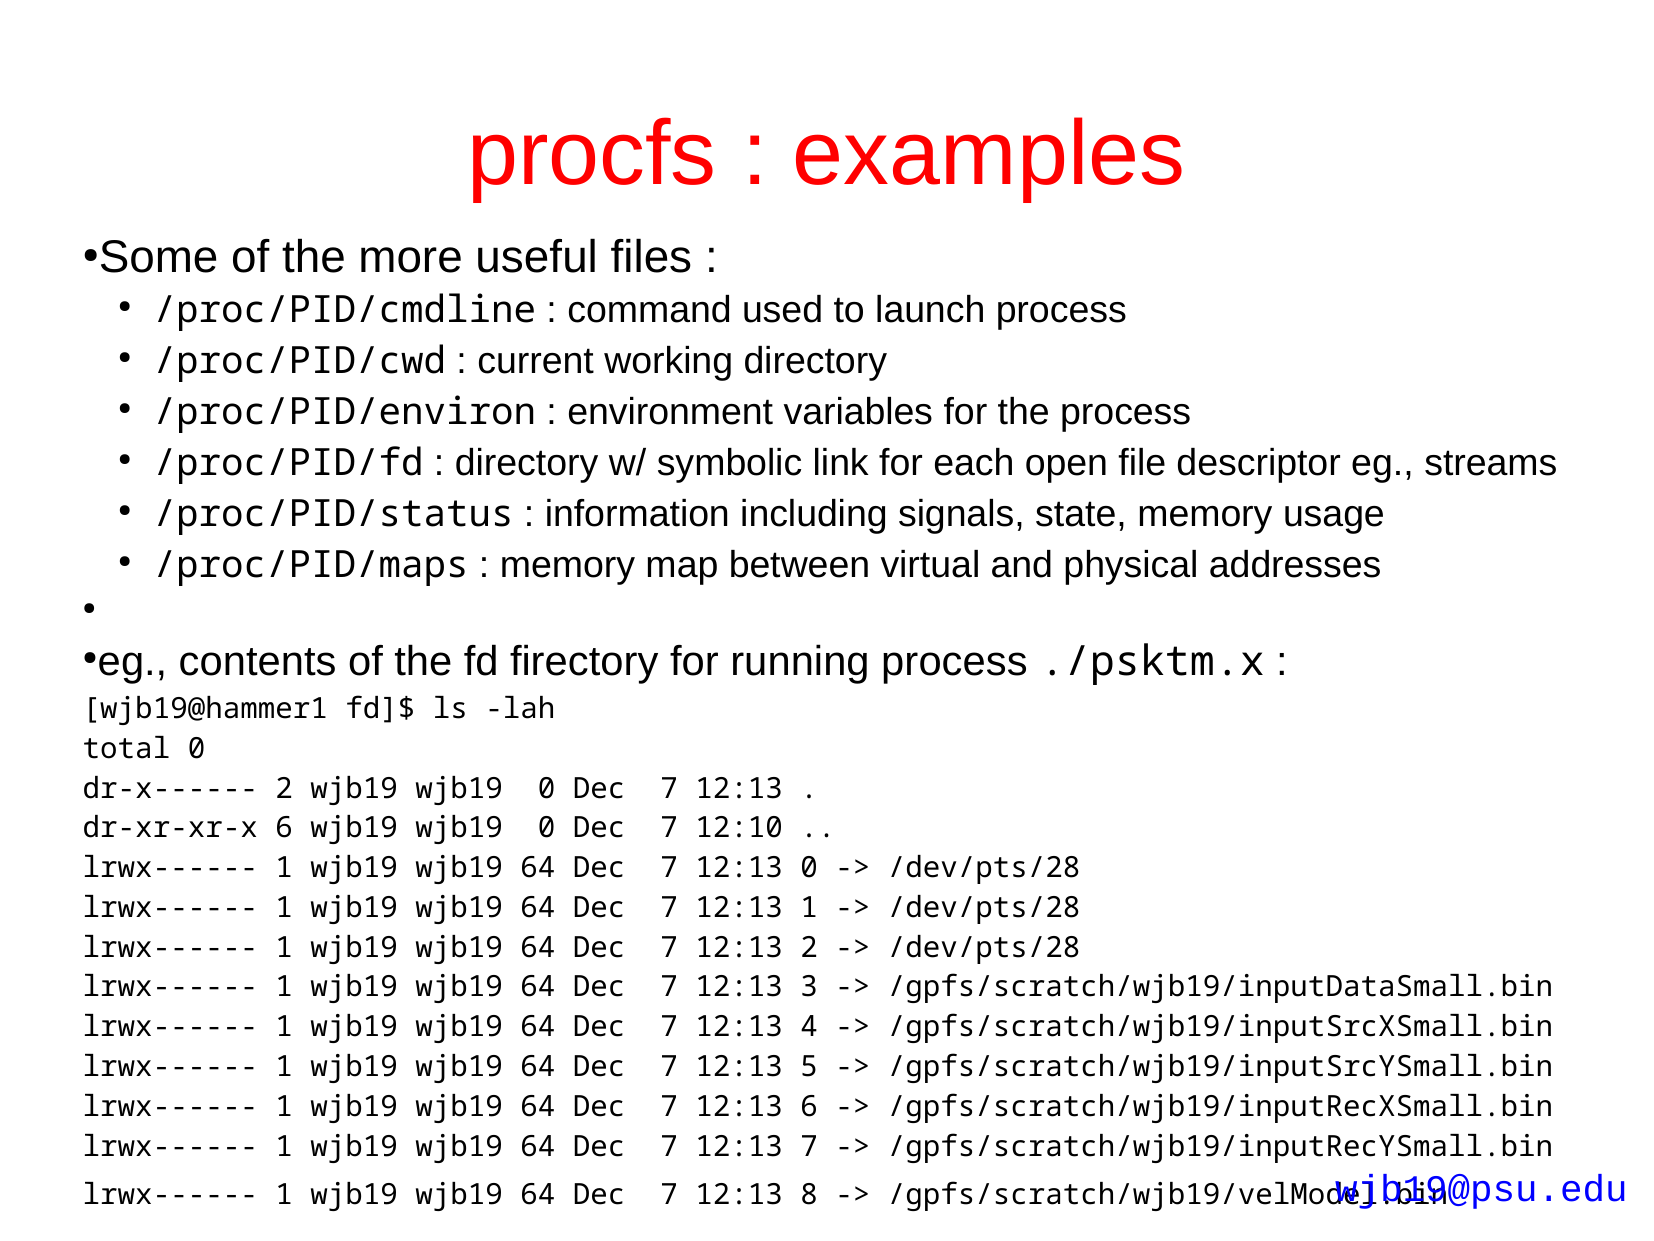

# procfs : examples
Some of the more useful files :
/proc/PID/cmdline : command used to launch process
/proc/PID/cwd : current working directory
/proc/PID/environ : environment variables for the process
/proc/PID/fd : directory w/ symbolic link for each open file descriptor eg., streams
/proc/PID/status : information including signals, state, memory usage
/proc/PID/maps : memory map between virtual and physical addresses
eg., contents of the fd firectory for running process ./psktm.x :
[wjb19@hammer1 fd]$ ls -lah
total 0
dr-x------ 2 wjb19 wjb19 0 Dec 7 12:13 .
dr-xr-xr-x 6 wjb19 wjb19 0 Dec 7 12:10 ..
lrwx------ 1 wjb19 wjb19 64 Dec 7 12:13 0 -> /dev/pts/28
lrwx------ 1 wjb19 wjb19 64 Dec 7 12:13 1 -> /dev/pts/28
lrwx------ 1 wjb19 wjb19 64 Dec 7 12:13 2 -> /dev/pts/28
lrwx------ 1 wjb19 wjb19 64 Dec 7 12:13 3 -> /gpfs/scratch/wjb19/inputDataSmall.bin
lrwx------ 1 wjb19 wjb19 64 Dec 7 12:13 4 -> /gpfs/scratch/wjb19/inputSrcXSmall.bin
lrwx------ 1 wjb19 wjb19 64 Dec 7 12:13 5 -> /gpfs/scratch/wjb19/inputSrcYSmall.bin
lrwx------ 1 wjb19 wjb19 64 Dec 7 12:13 6 -> /gpfs/scratch/wjb19/inputRecXSmall.bin
lrwx------ 1 wjb19 wjb19 64 Dec 7 12:13 7 -> /gpfs/scratch/wjb19/inputRecYSmall.bin
lrwx------ 1 wjb19 wjb19 64 Dec 7 12:13 8 -> /gpfs/scratch/wjb19/velModel.bin
wjb19@psu.edu